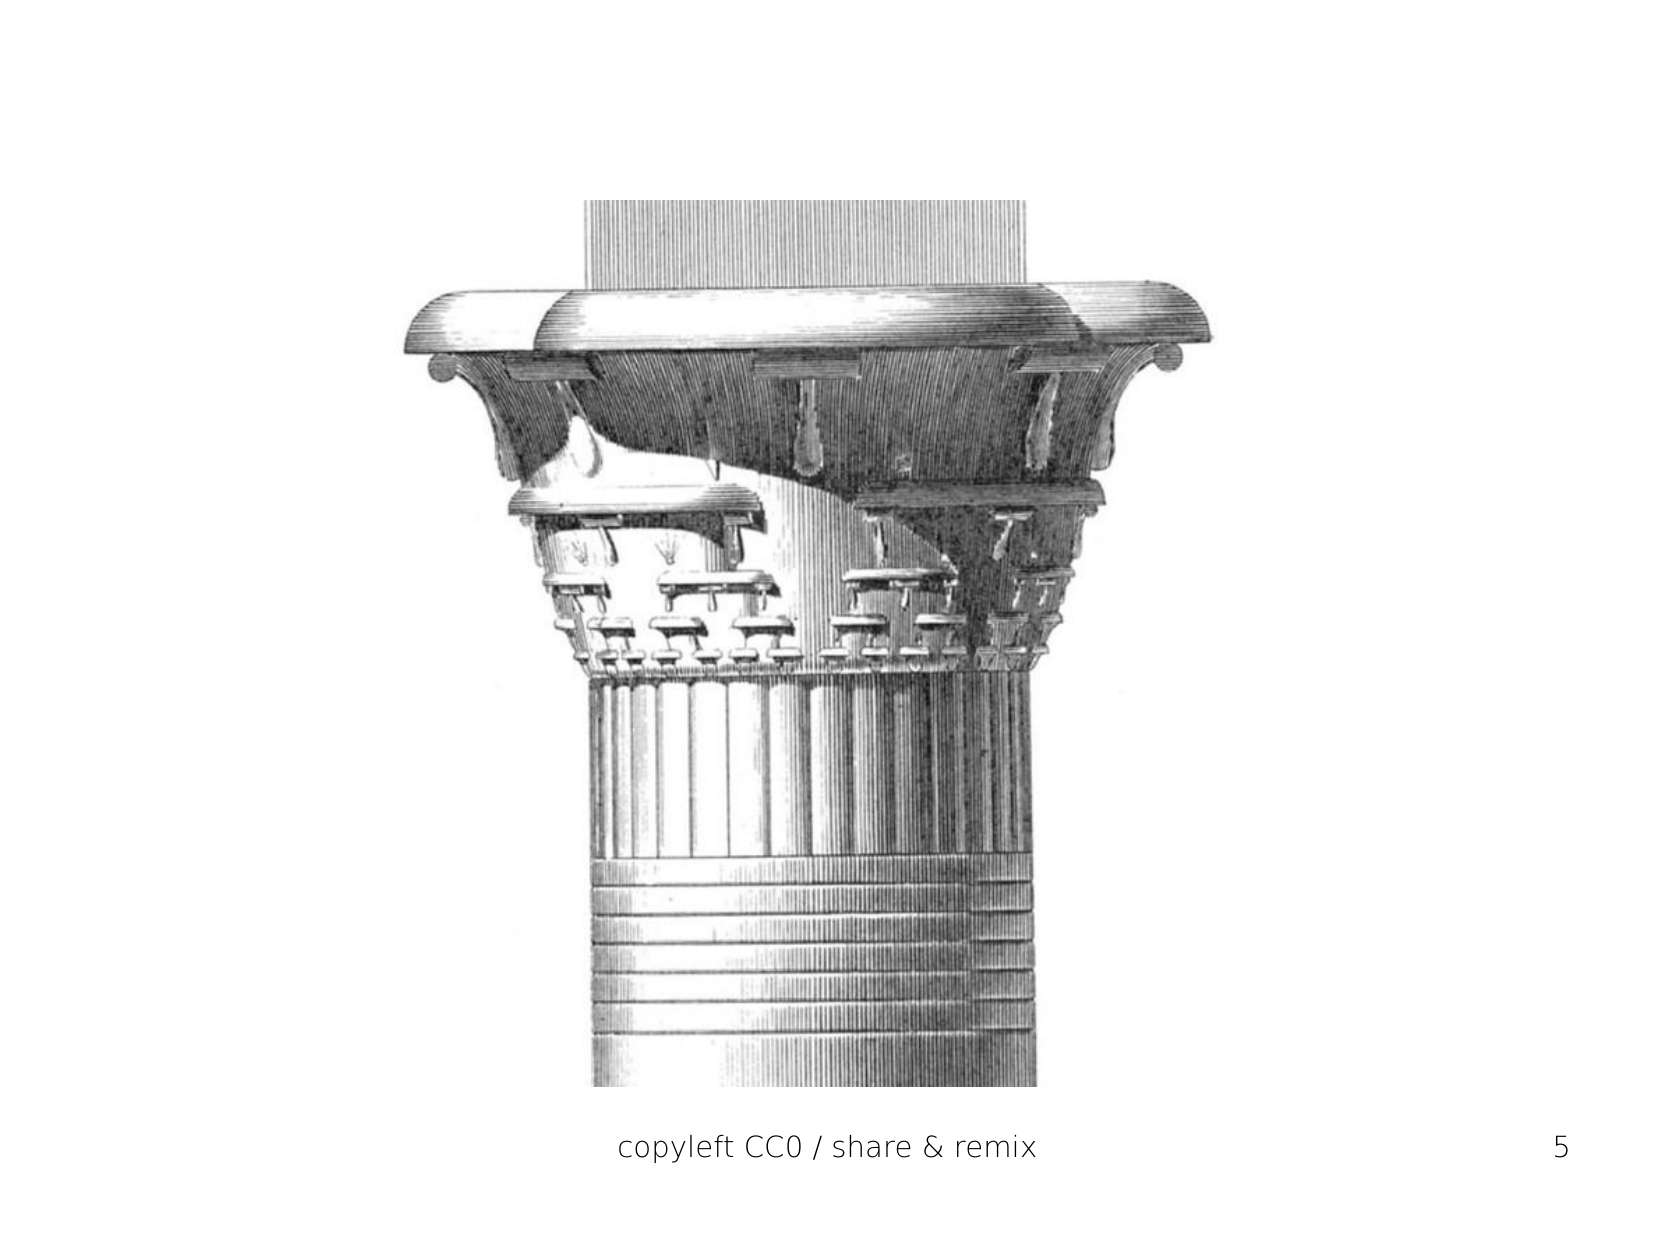

copyleft CC0 / share & remix
5